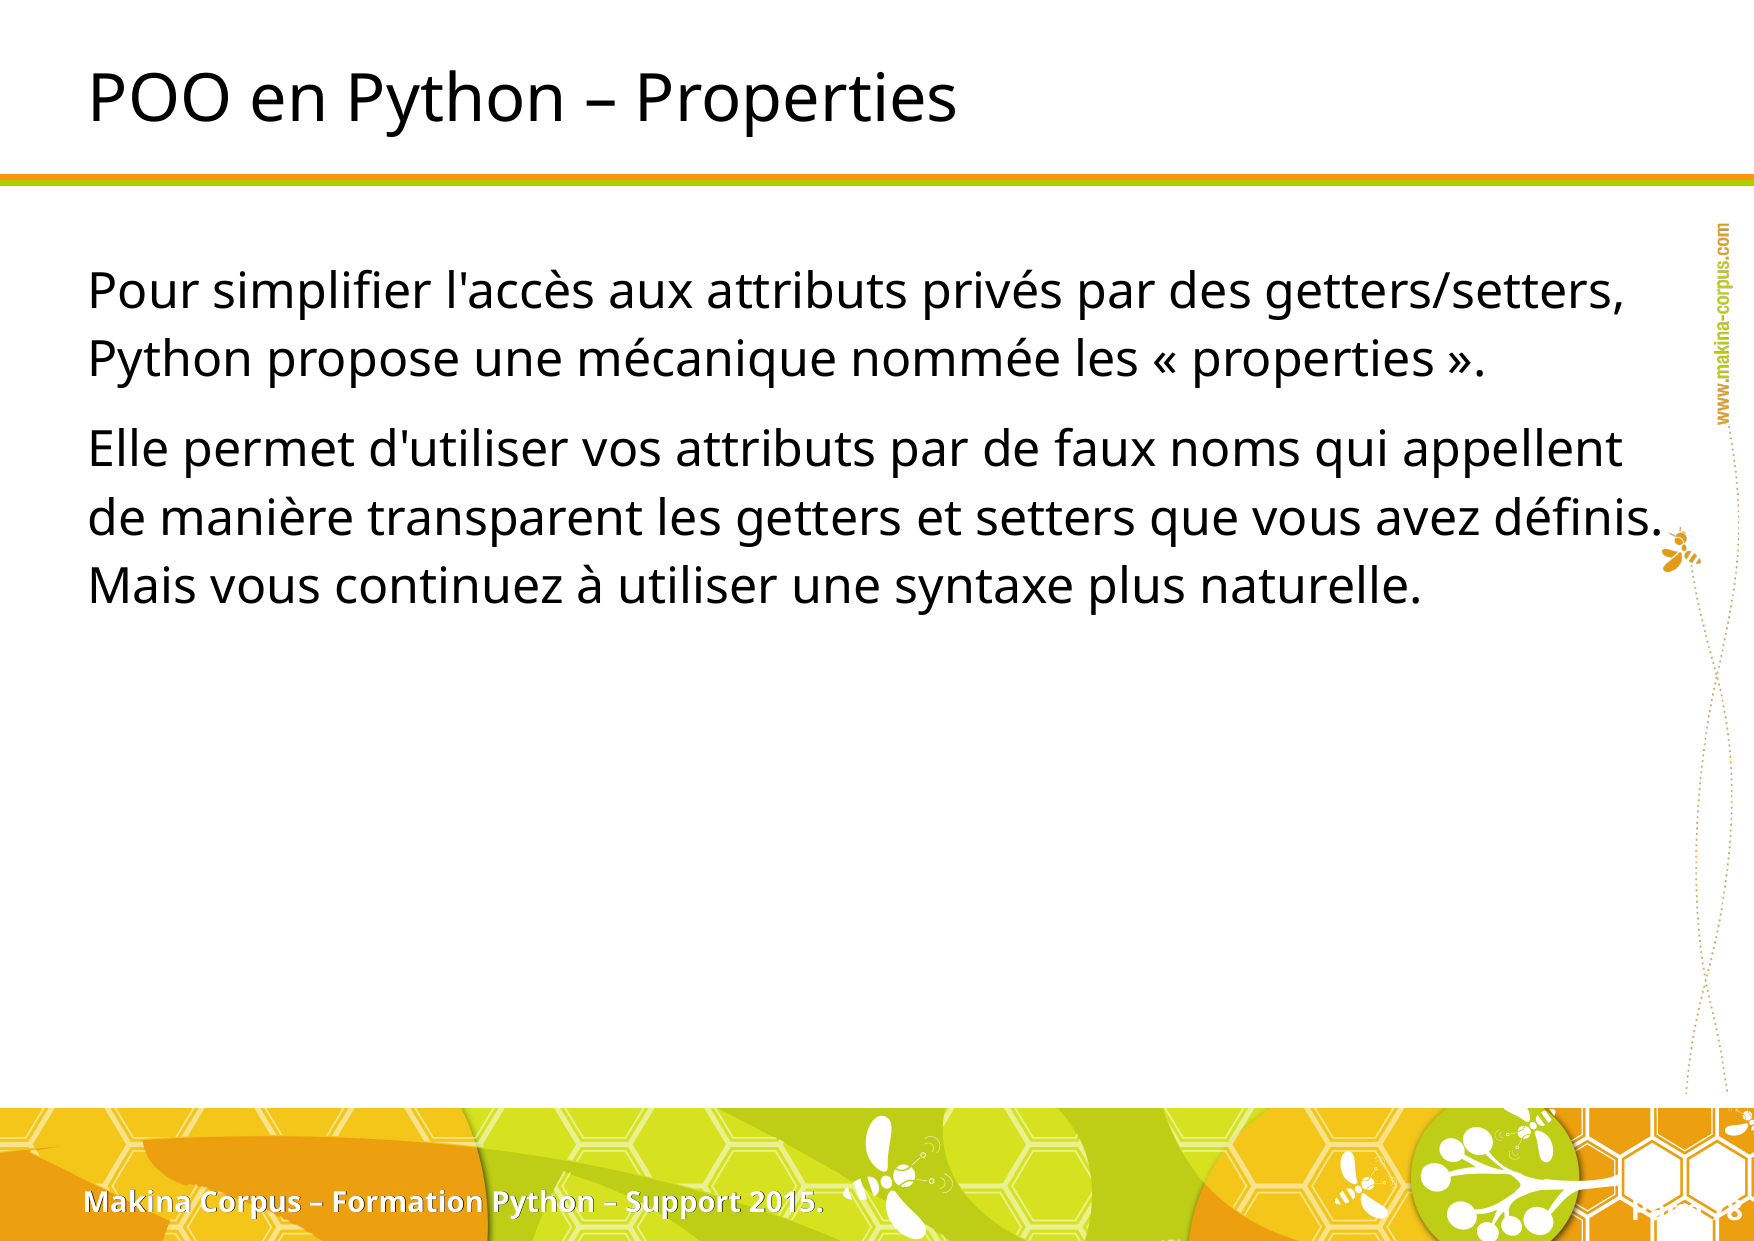

# POO en Python – Properties
Pour simplifier l'accès aux attributs privés par des getters/setters, Python propose une mécanique nommée les « properties ».
Elle permet d'utiliser vos attributs par de faux noms qui appellent de manière transparent les getters et setters que vous avez définis. Mais vous continuez à utiliser une syntaxe plus naturelle.
tesg
78